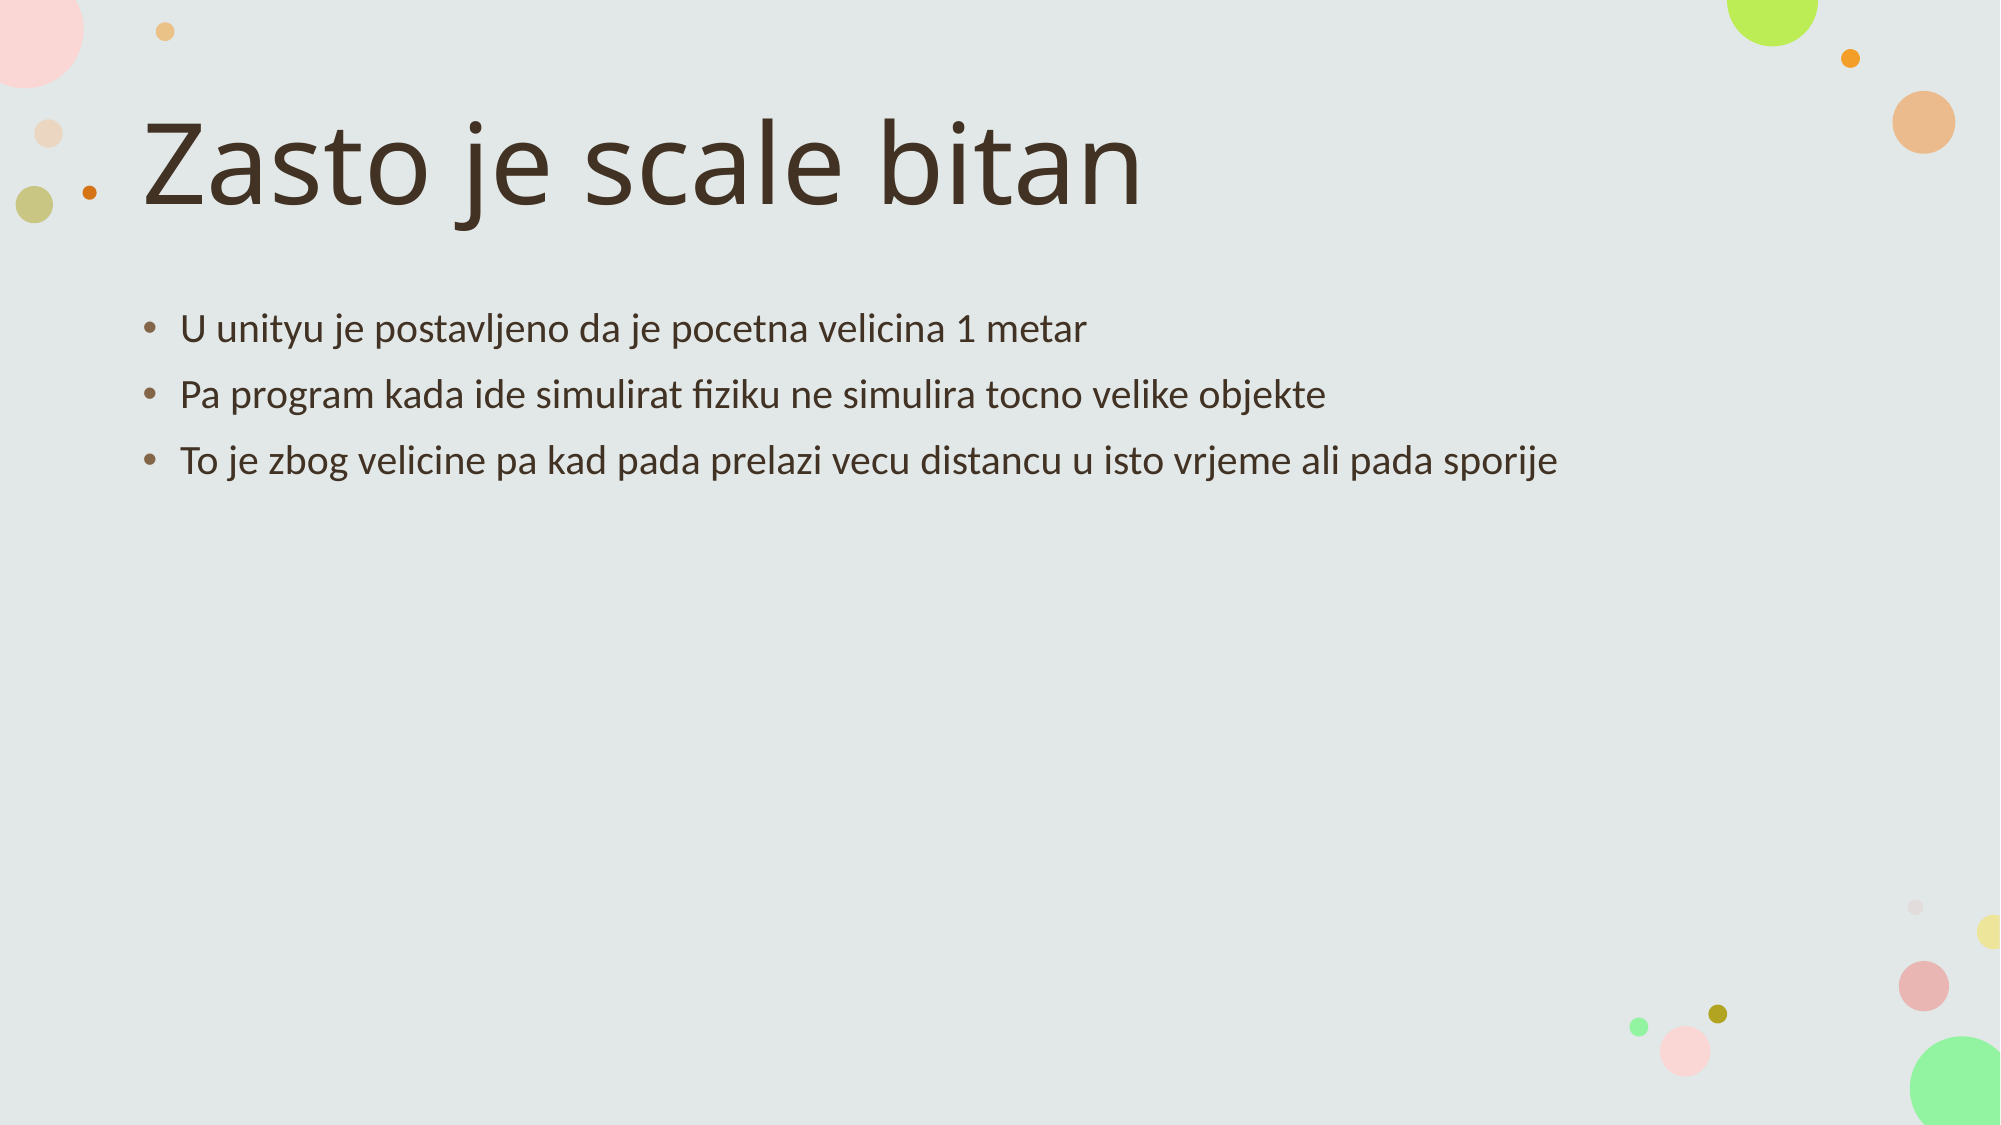

# Zasto je scale bitan
U unityu je postavljeno da je pocetna velicina 1 metar
Pa program kada ide simulirat fiziku ne simulira tocno velike objekte
To je zbog velicine pa kad pada prelazi vecu distancu u isto vrjeme ali pada sporije